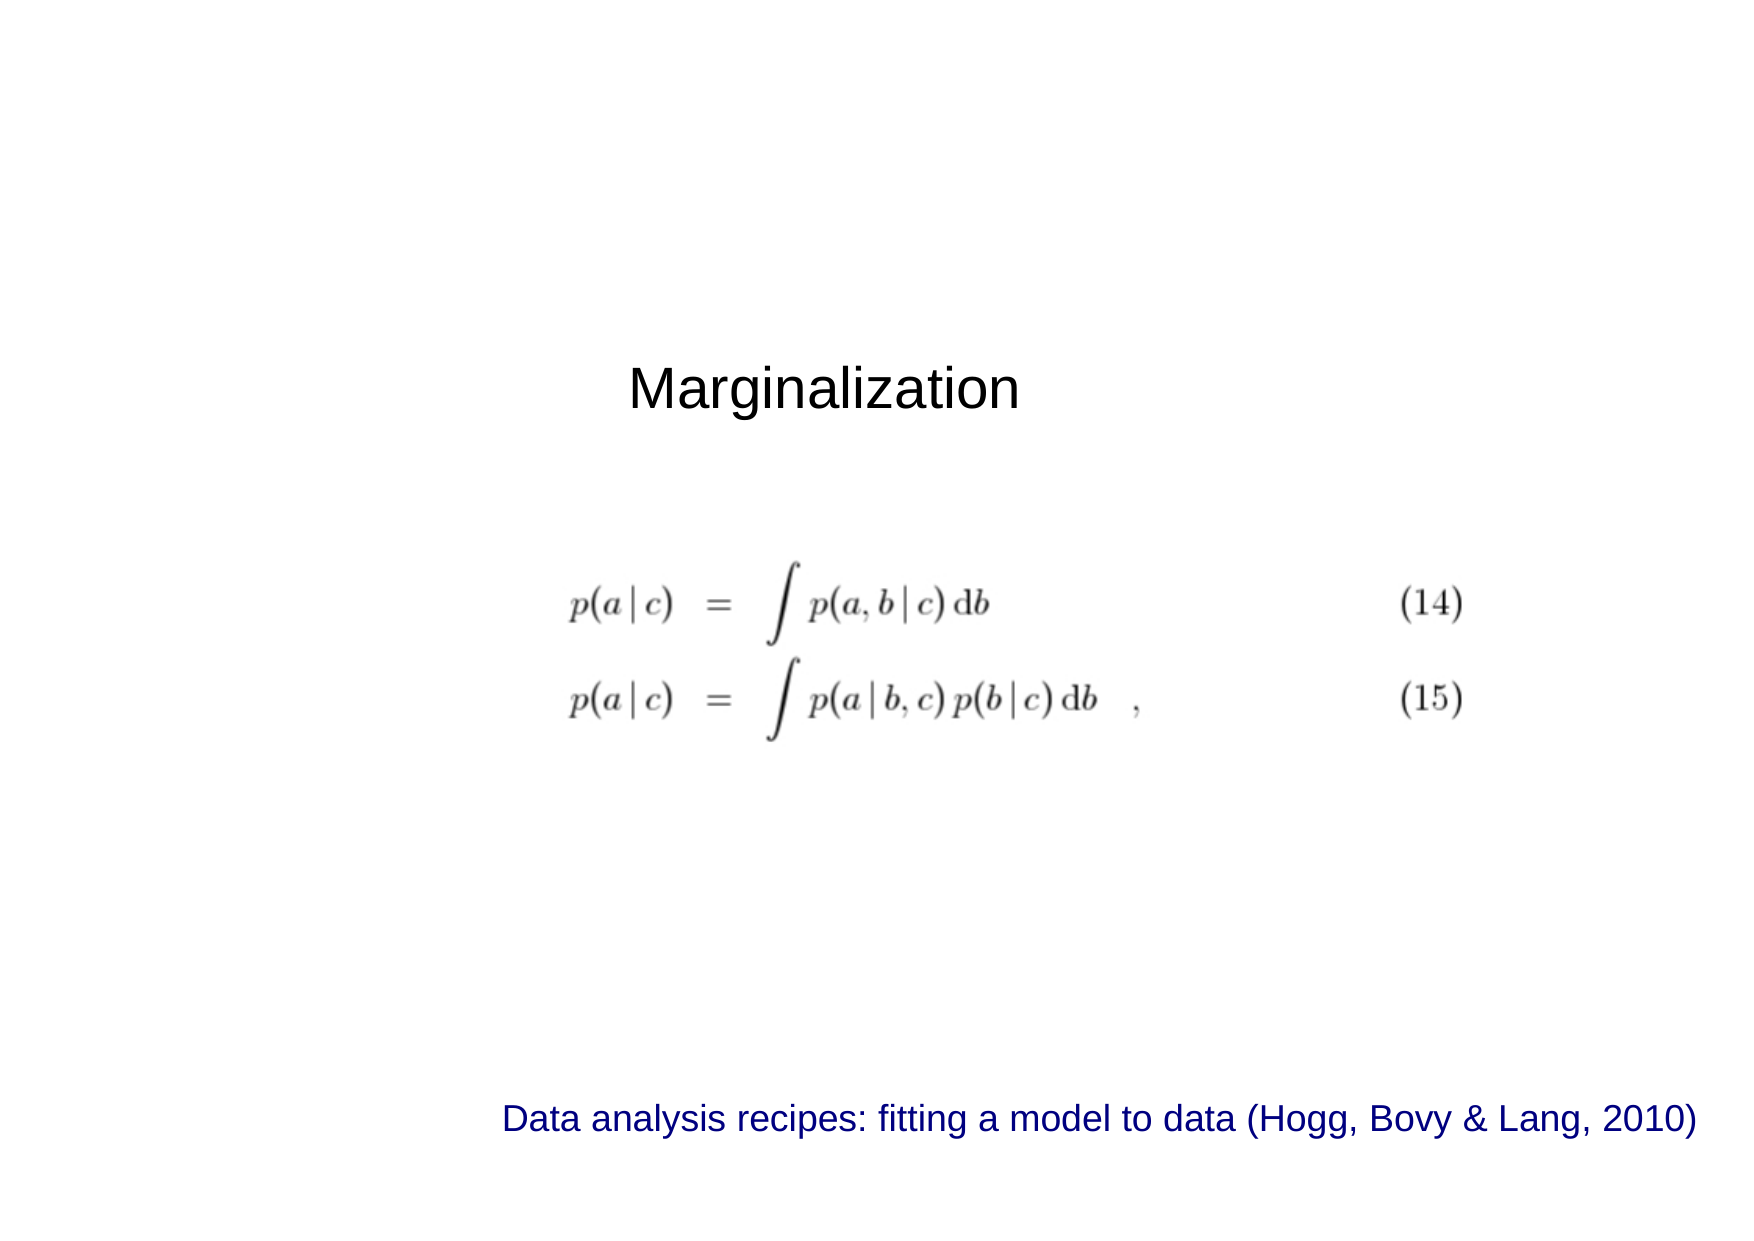

Marginalization
Data analysis recipes: fitting a model to data (Hogg, Bovy & Lang, 2010)